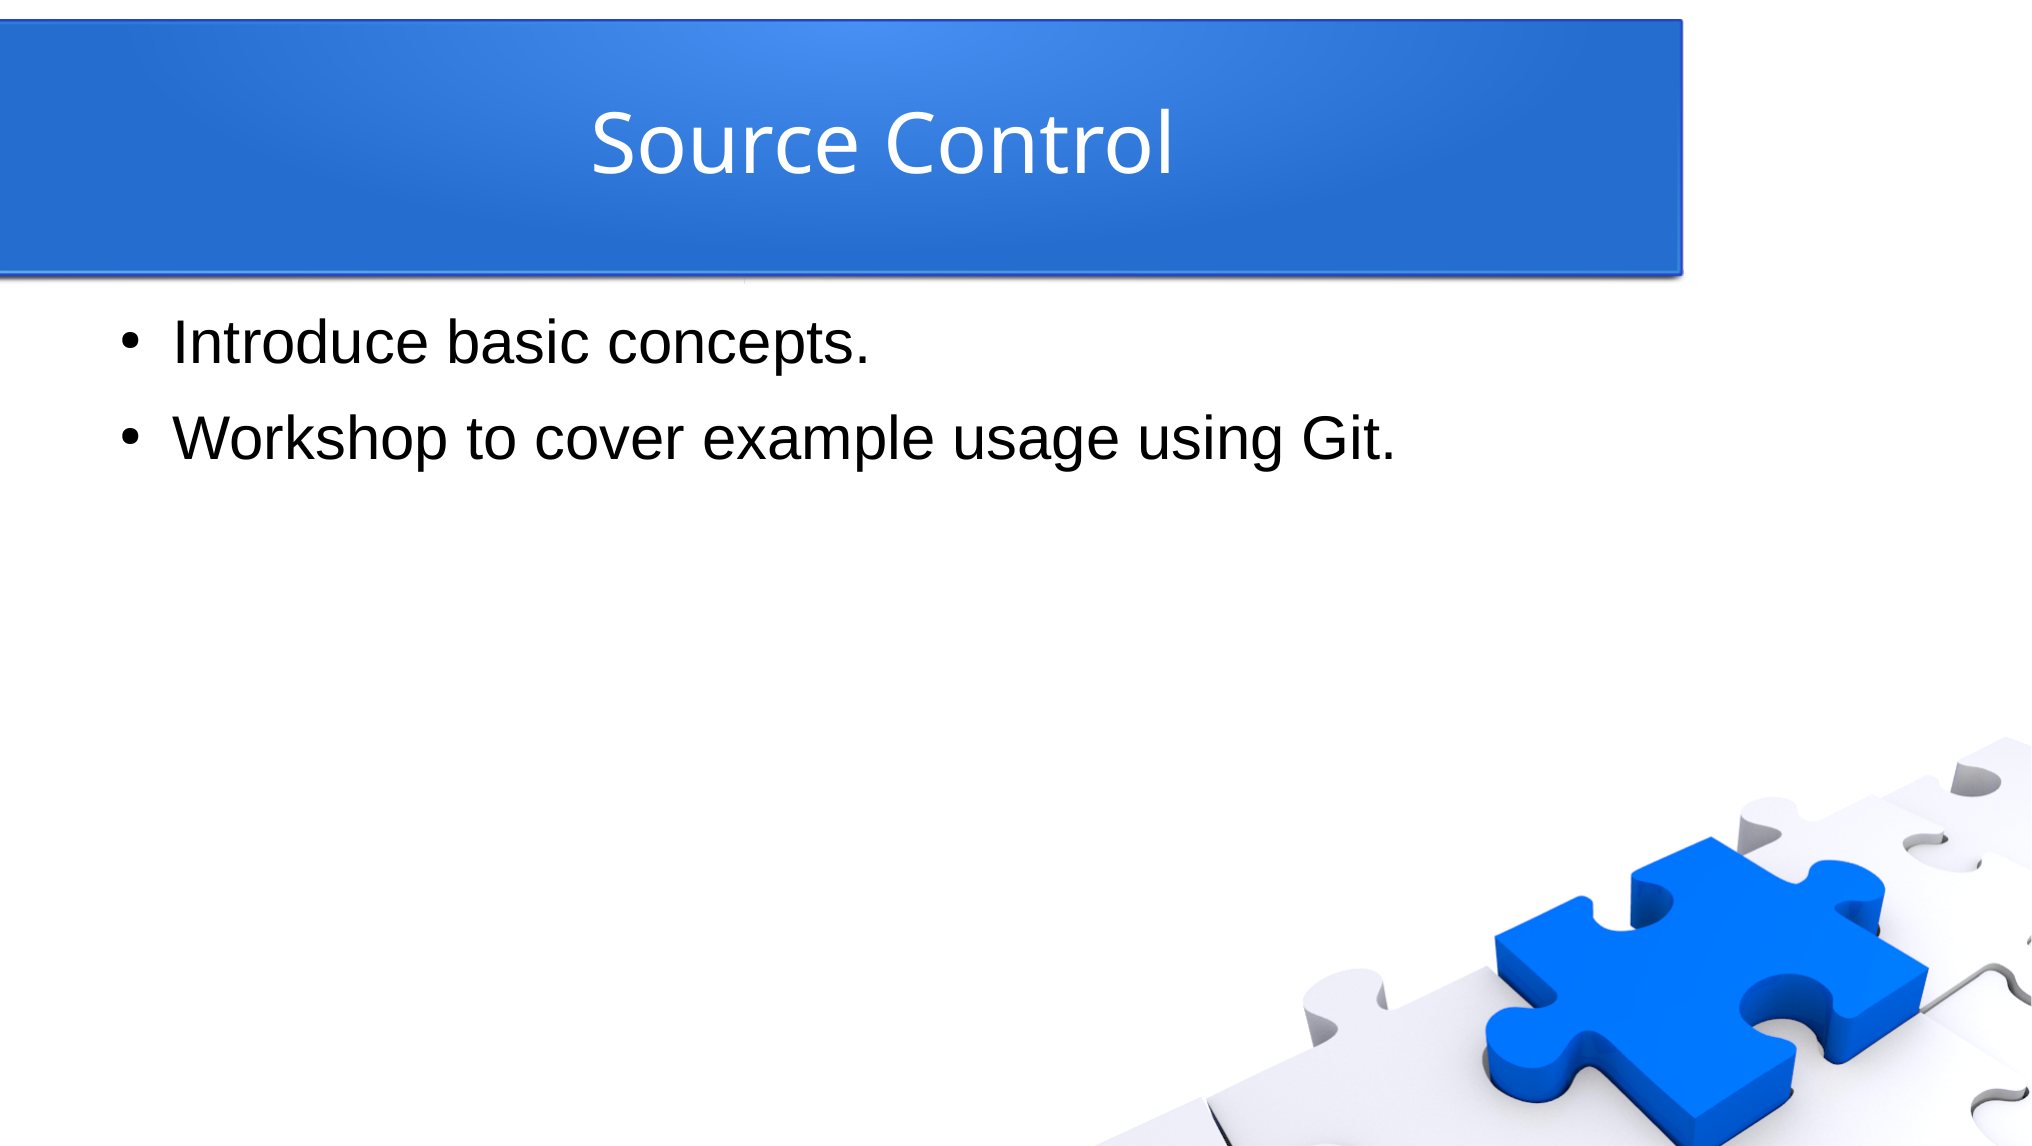

# Source Control
Introduce basic concepts.
Workshop to cover example usage using Git.